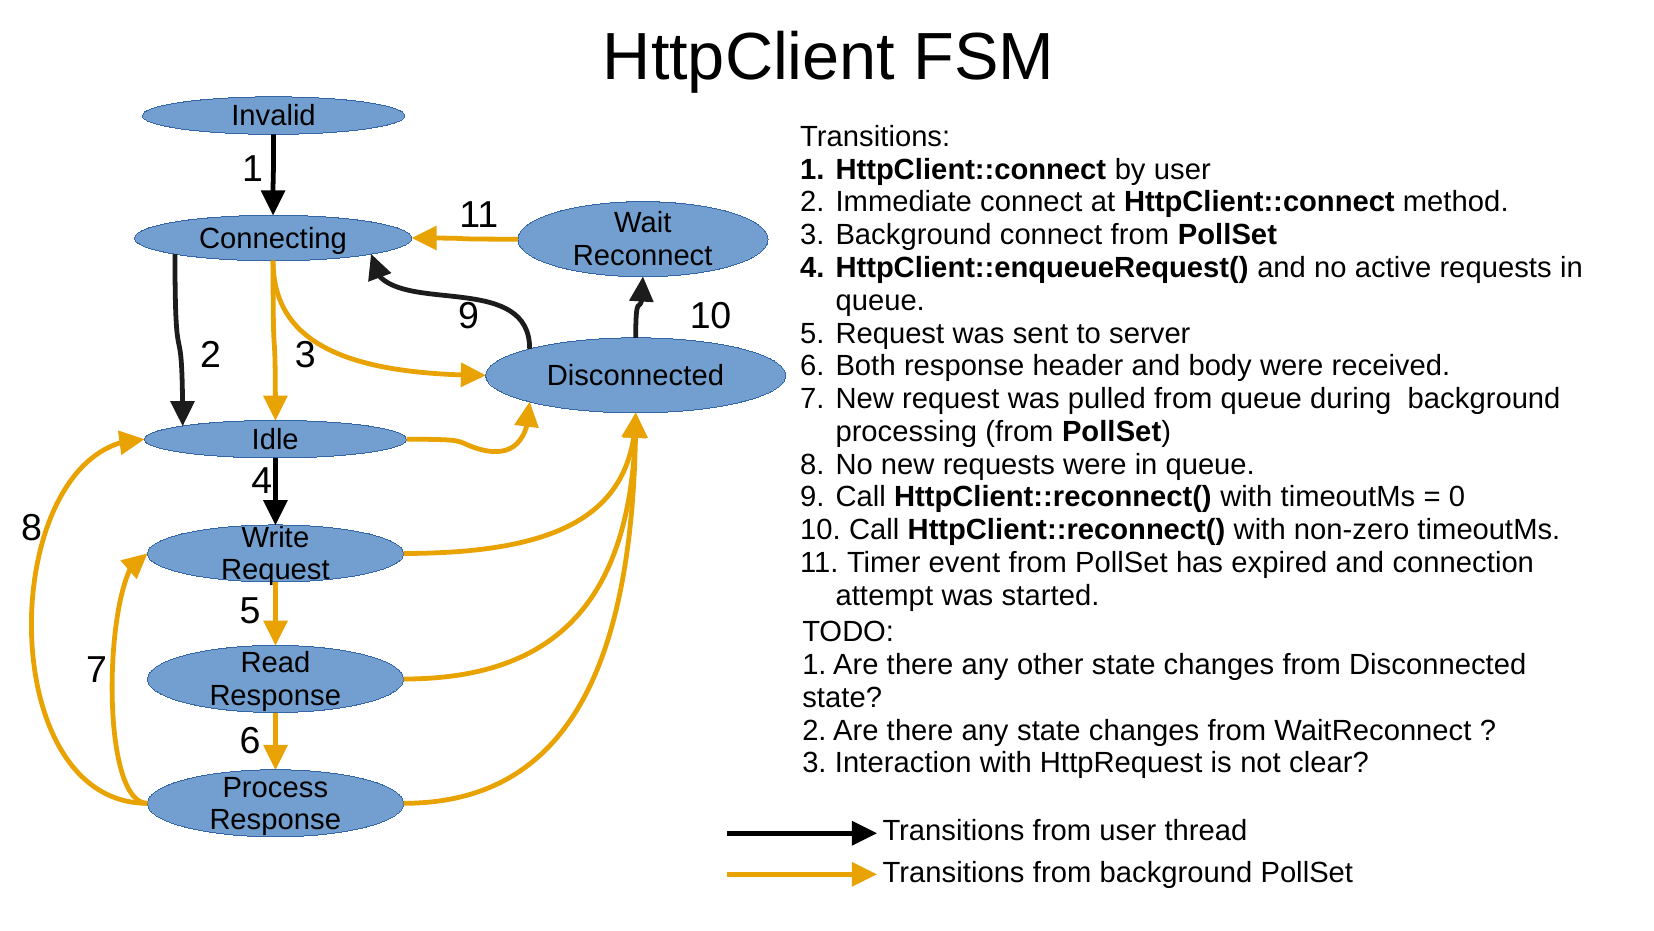

# HttpClient FSM
Invalid
Transitions:
HttpClient::connect by user
Immediate connect at HttpClient::connect method.
Background connect from PollSet
HttpClient::enqueueRequest() and no active requests in queue.
Request was sent to server
Both response header and body were received.
New request was pulled from queue during background processing (from PollSet)
No new requests were in queue.
Call HttpClient::reconnect() with timeoutMs = 0
 Call HttpClient::reconnect() with non-zero timeoutMs.
 Timer event from PollSet has expired and connection attempt was started.
1
11
Wait Reconnect
Connecting
9
10
2
3
Disconnected
Idle
4
8
Write Request
5
TODO:
1. Are there any other state changes from Disconnected state?
2. Are there any state changes from WaitReconnect ?
3. Interaction with HttpRequest is not clear?
7
Read Response
6
Process Response
Transitions from user thread
Transitions from background PollSet